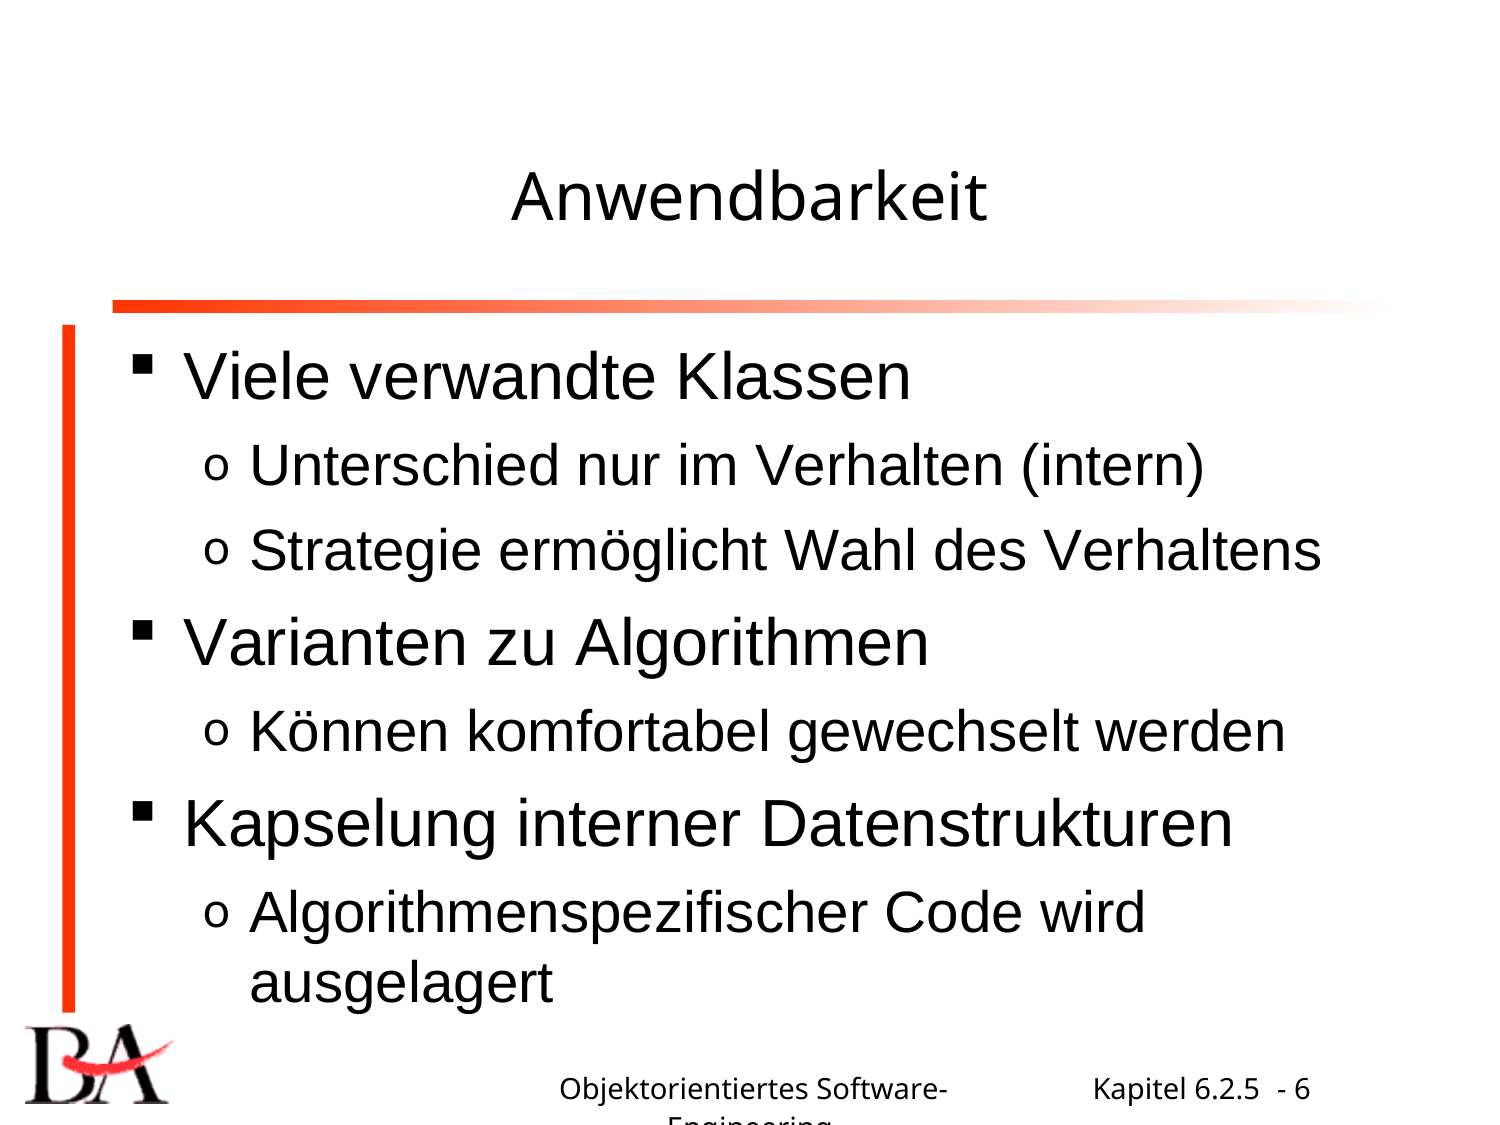

# Anwendbarkeit
Viele verwandte Klassen
Unterschied nur im Verhalten (intern)
Strategie ermöglicht Wahl des Verhaltens
Varianten zu Algorithmen
Können komfortabel gewechselt werden
Kapselung interner Datenstrukturen
Algorithmenspezifischer Code wird ausgelagert
6